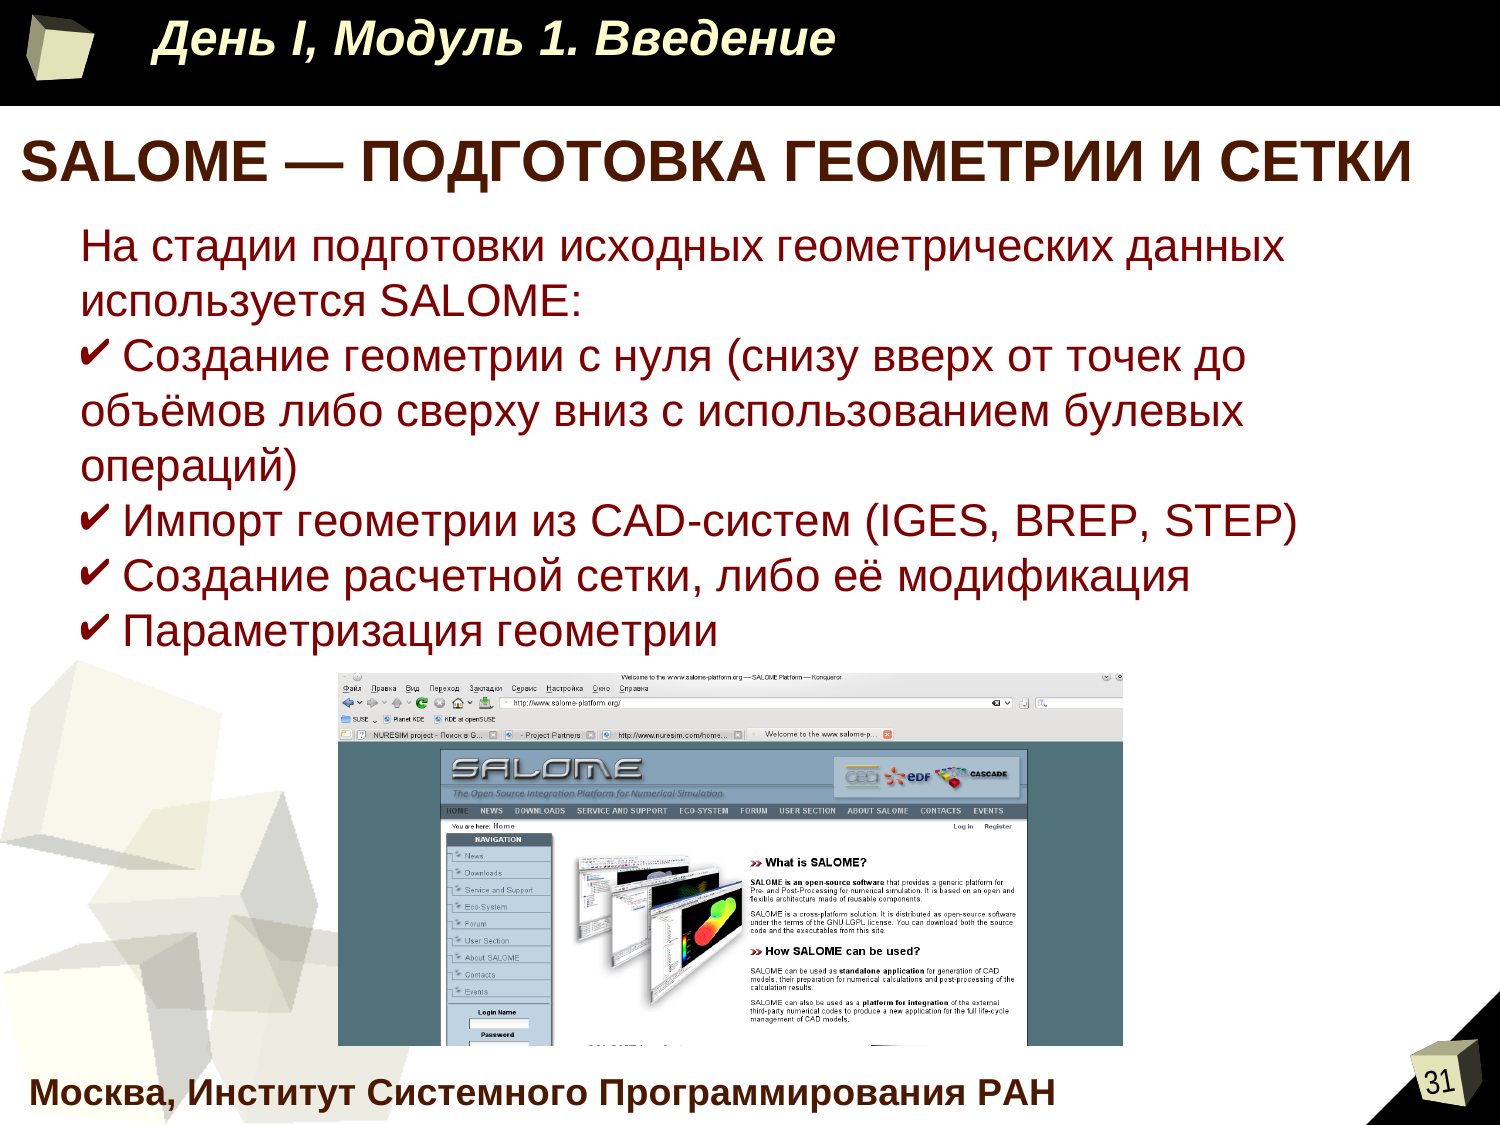

#
SALOME — ПОДГОТОВКА ГЕОМЕТРИИ И СЕТКИ
На стадии подготовки исходных геометрических данных используется SALOME:
 Создание геометрии с нуля (снизу вверх от точек до объёмов либо сверху вниз с использованием булевых операций)
 Импорт геометрии из CAD-систем (IGES, BREP, STEP)
 Создание расчетной сетки, либо её модификация
 Параметризация геометрии